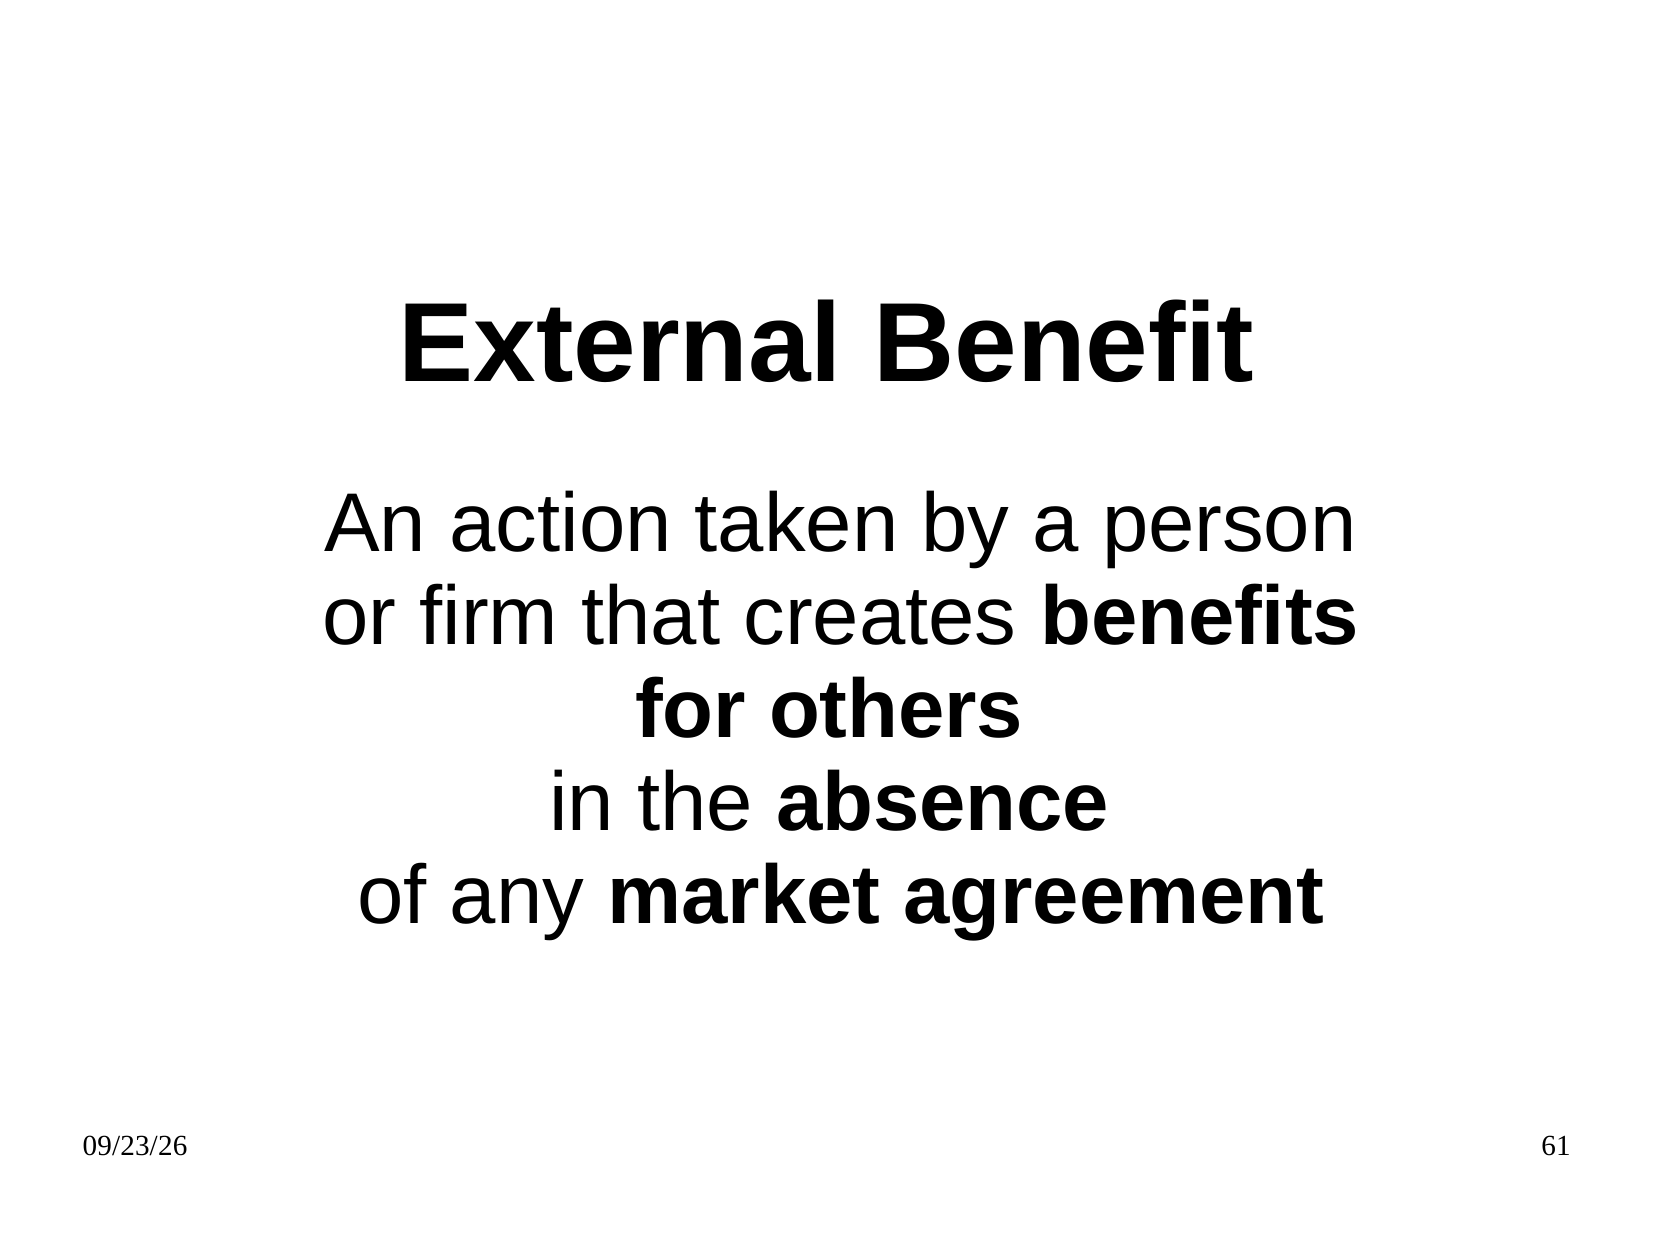

# External Benefit
An action taken by a person or firm that creates benefits for others
in the absence
of any market agreement
61